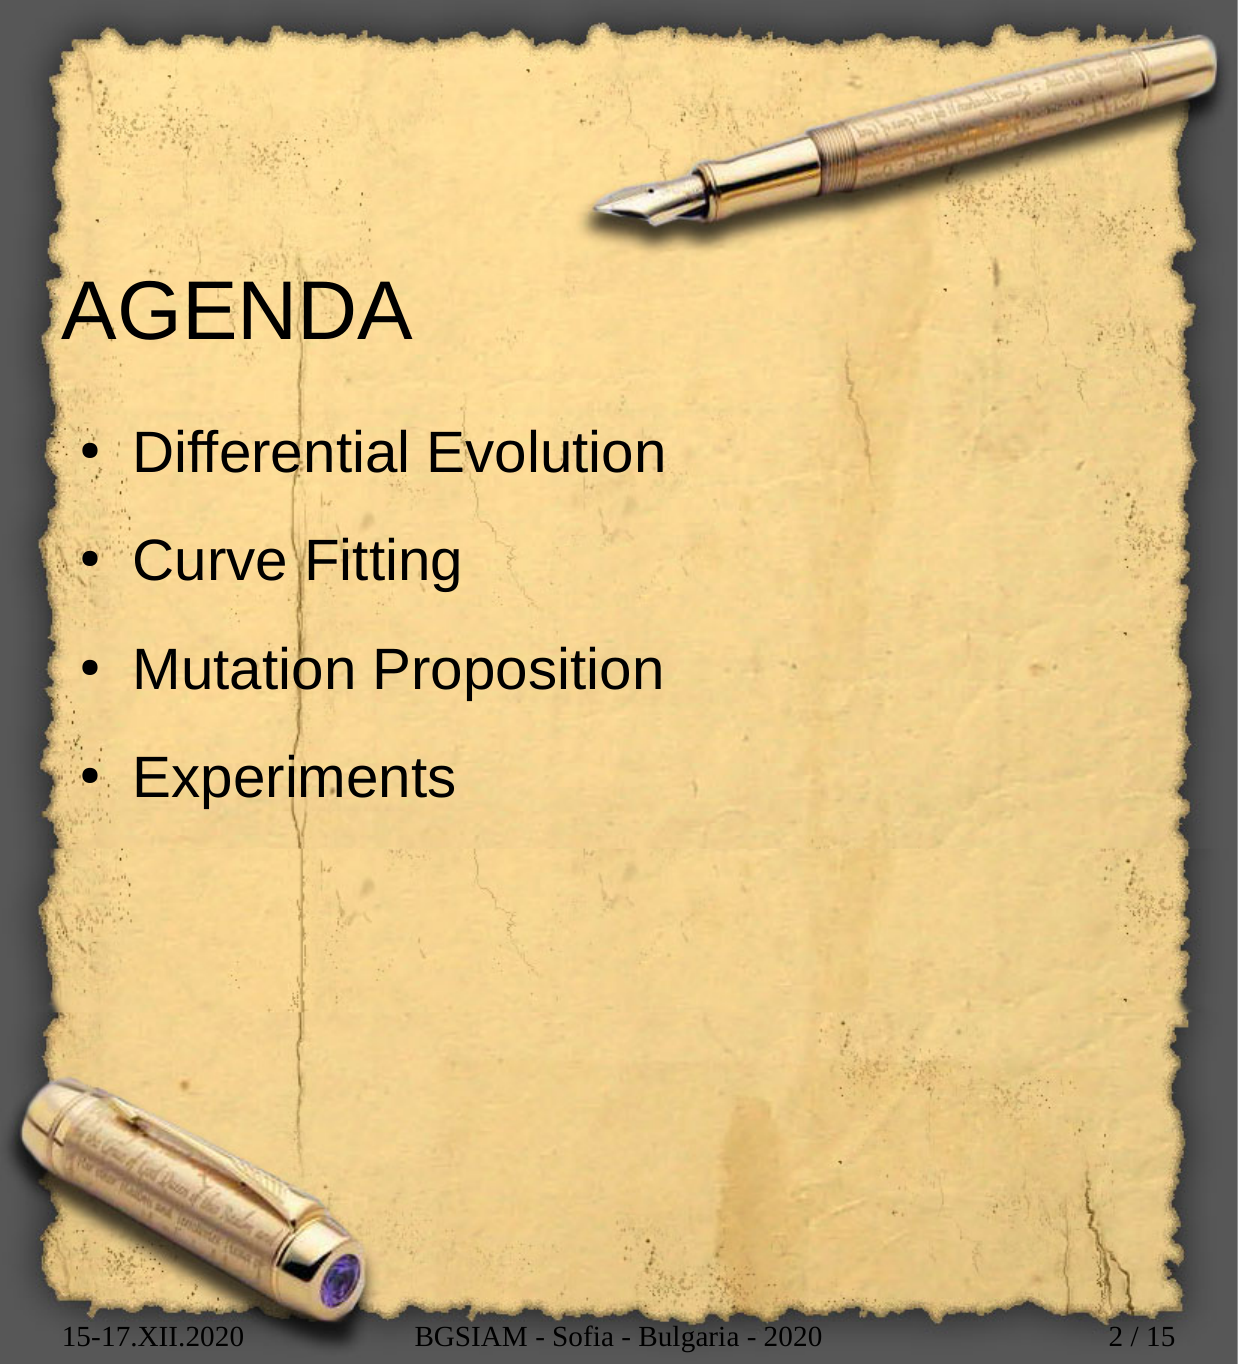

# Agenda
Differential Evolution
Curve Fitting
Mutation Proposition
Experiments
15-17.XII.2020
BGSIAM - Sofia - Bulgaria - 2020
2